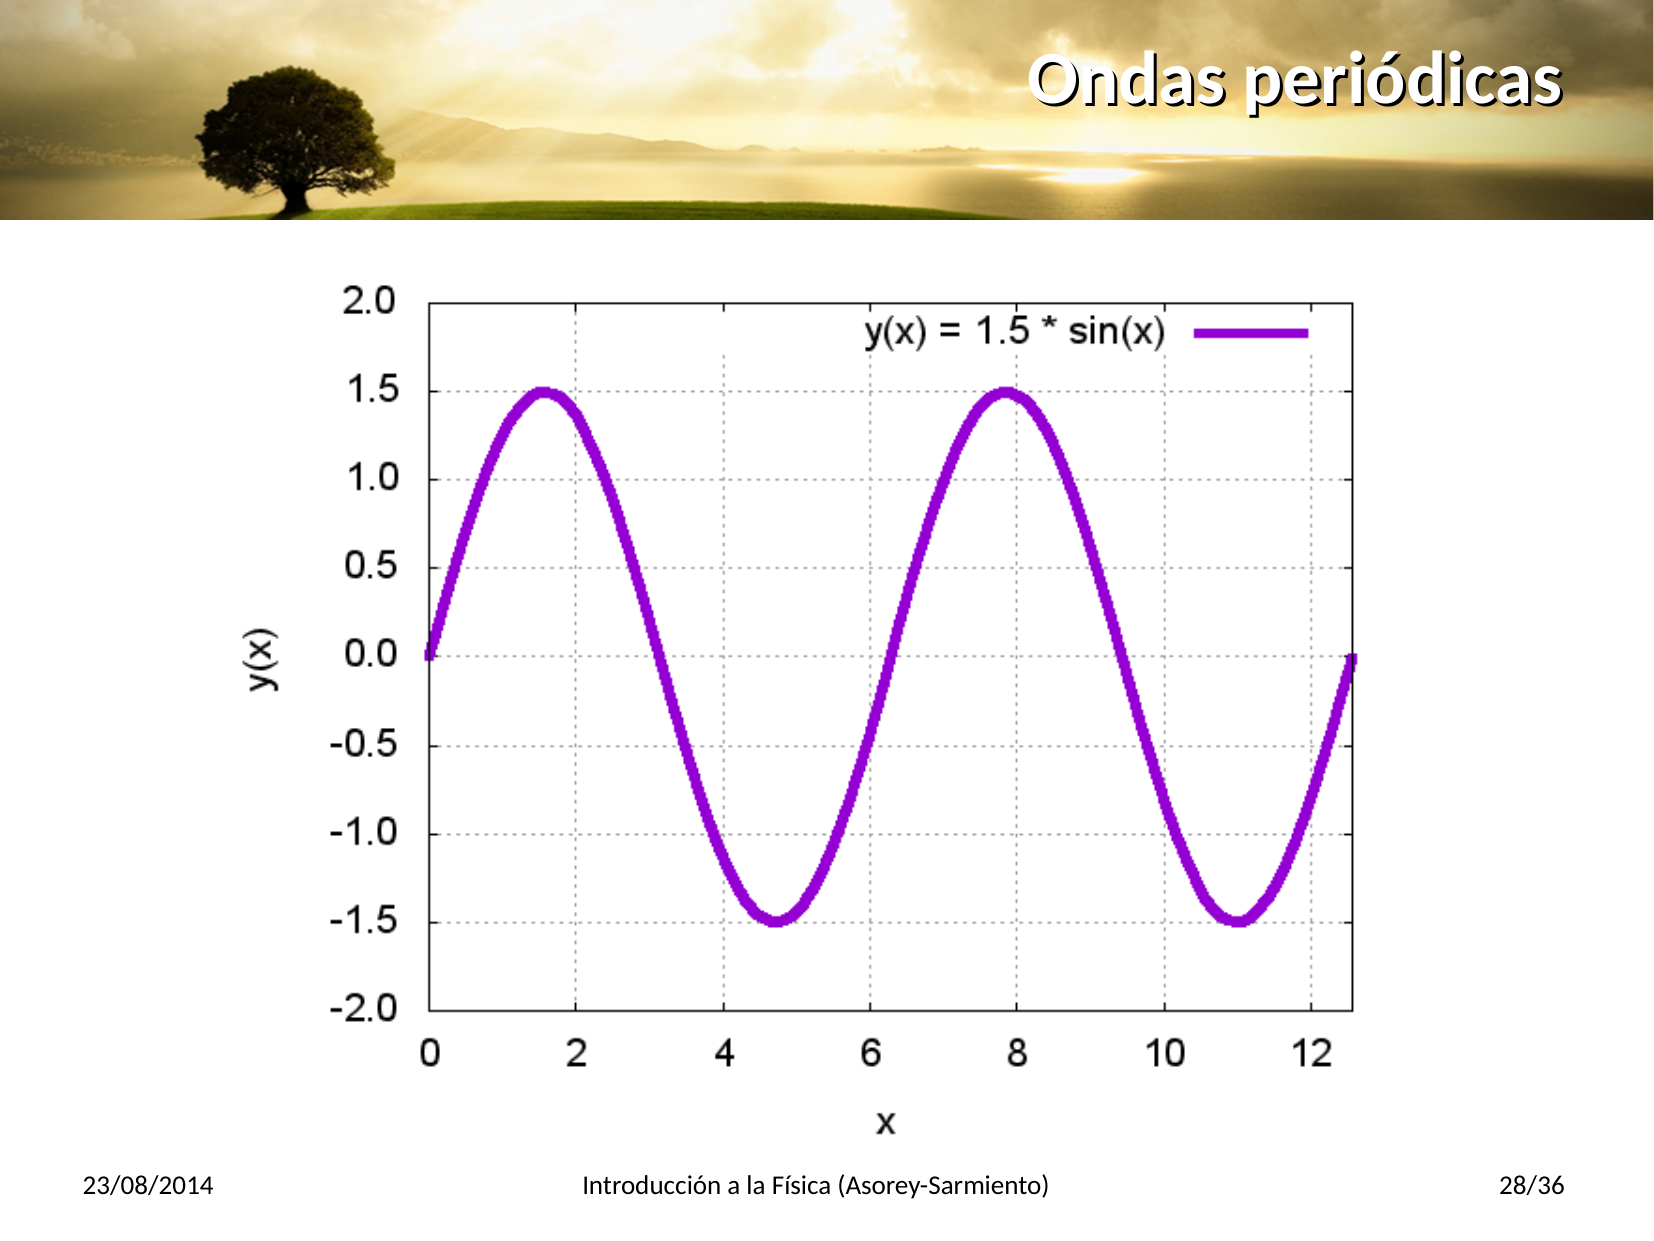

# Ondas periódicas
23/08/2014
Introducción a la Física (Asorey-Sarmiento)
28